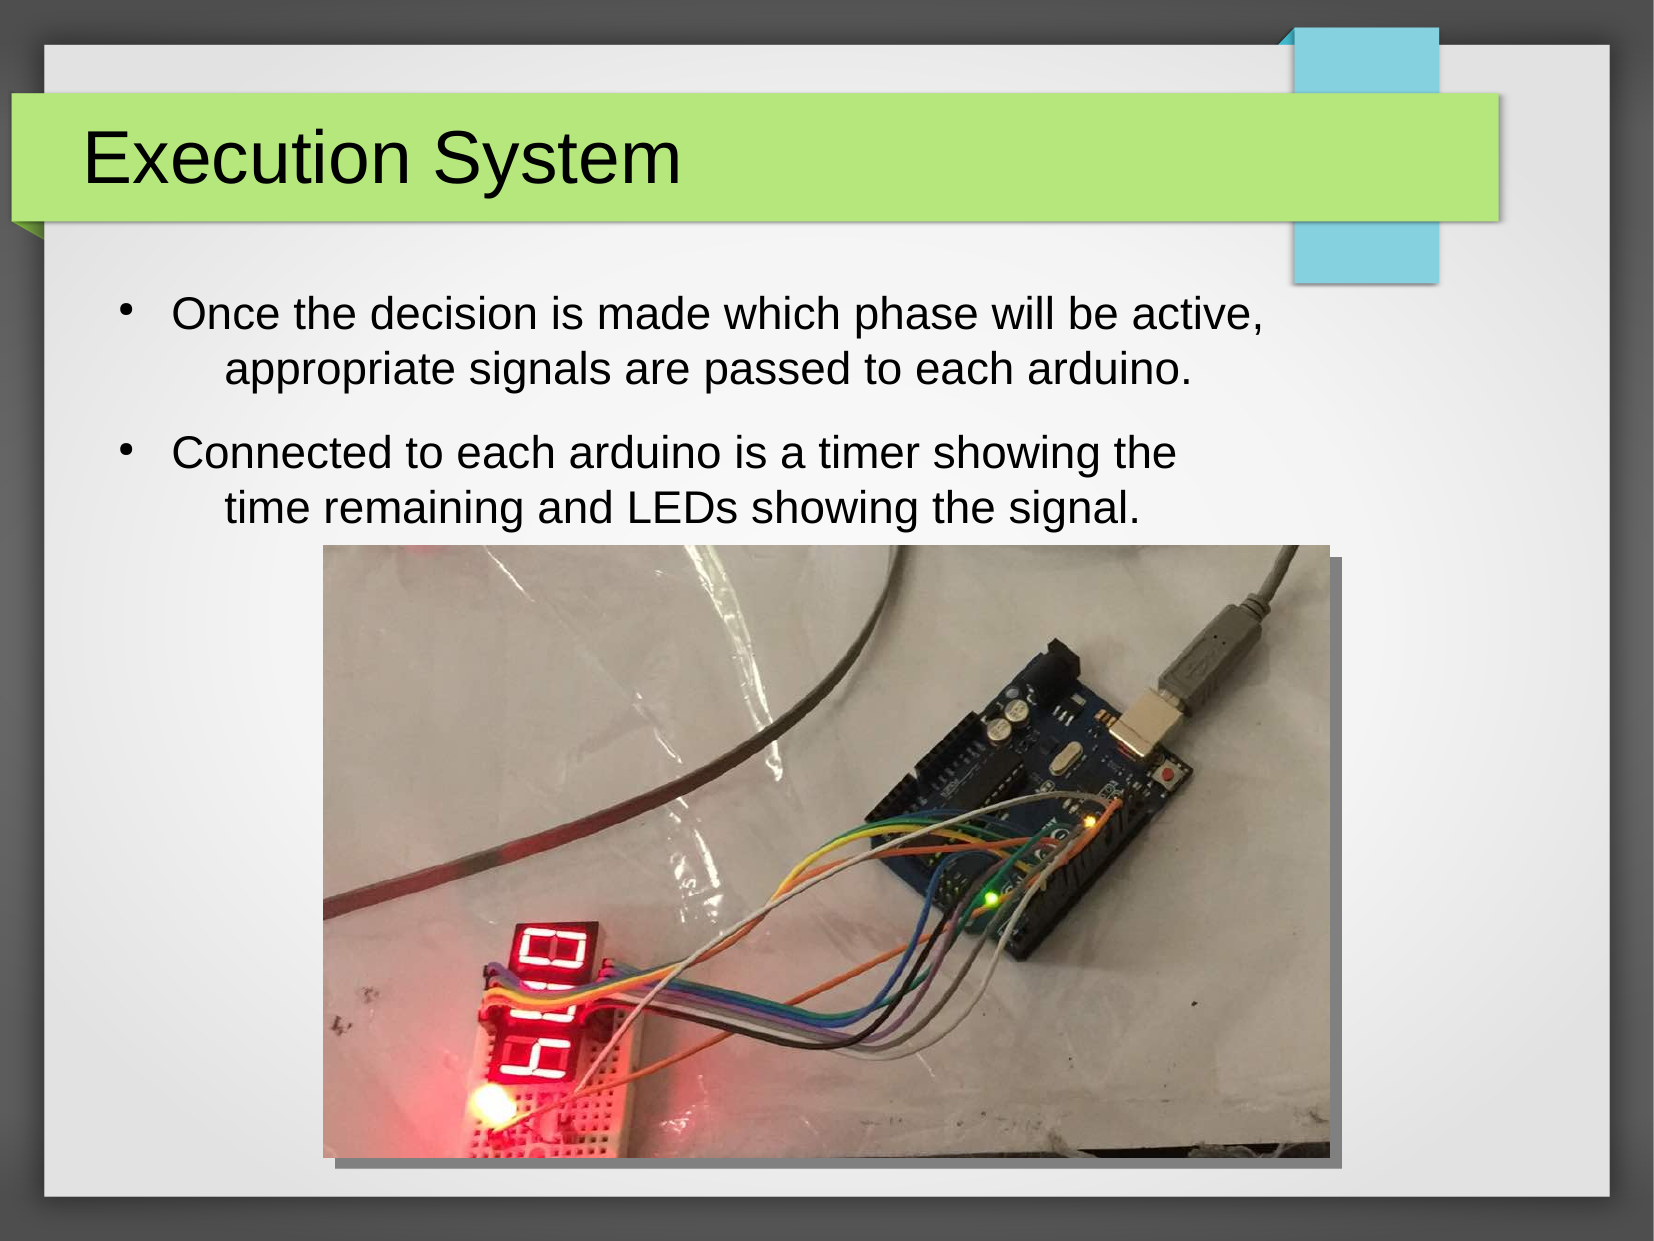

# Execution System
Once the decision is made which phase will be active, appropriate signals are passed to each arduino.
Connected to each arduino is a timer showing the time remaining and LEDs showing the signal.